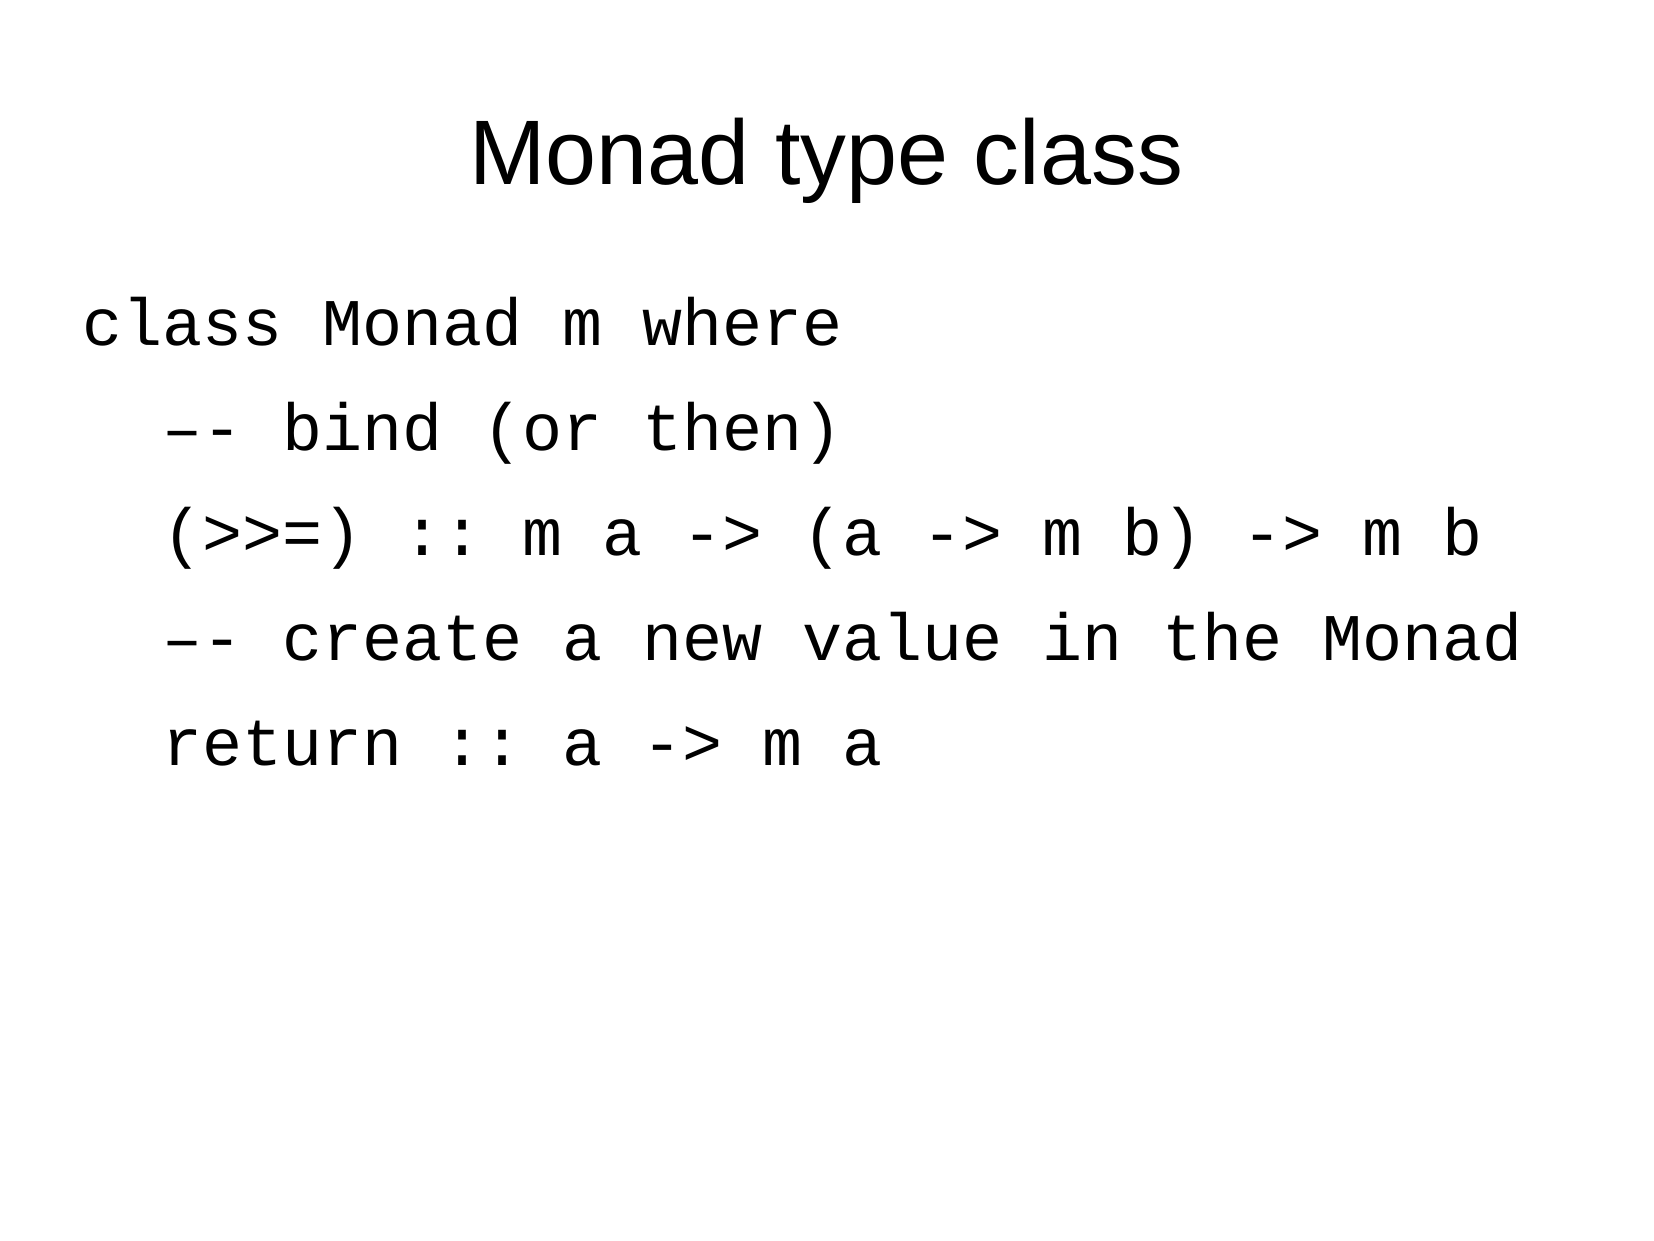

# Monad type class
class Monad m where
 –- bind (or then)
 (>>=) :: m a -> (a -> m b) -> m b
 –- create a new value in the Monad
 return :: a -> m a